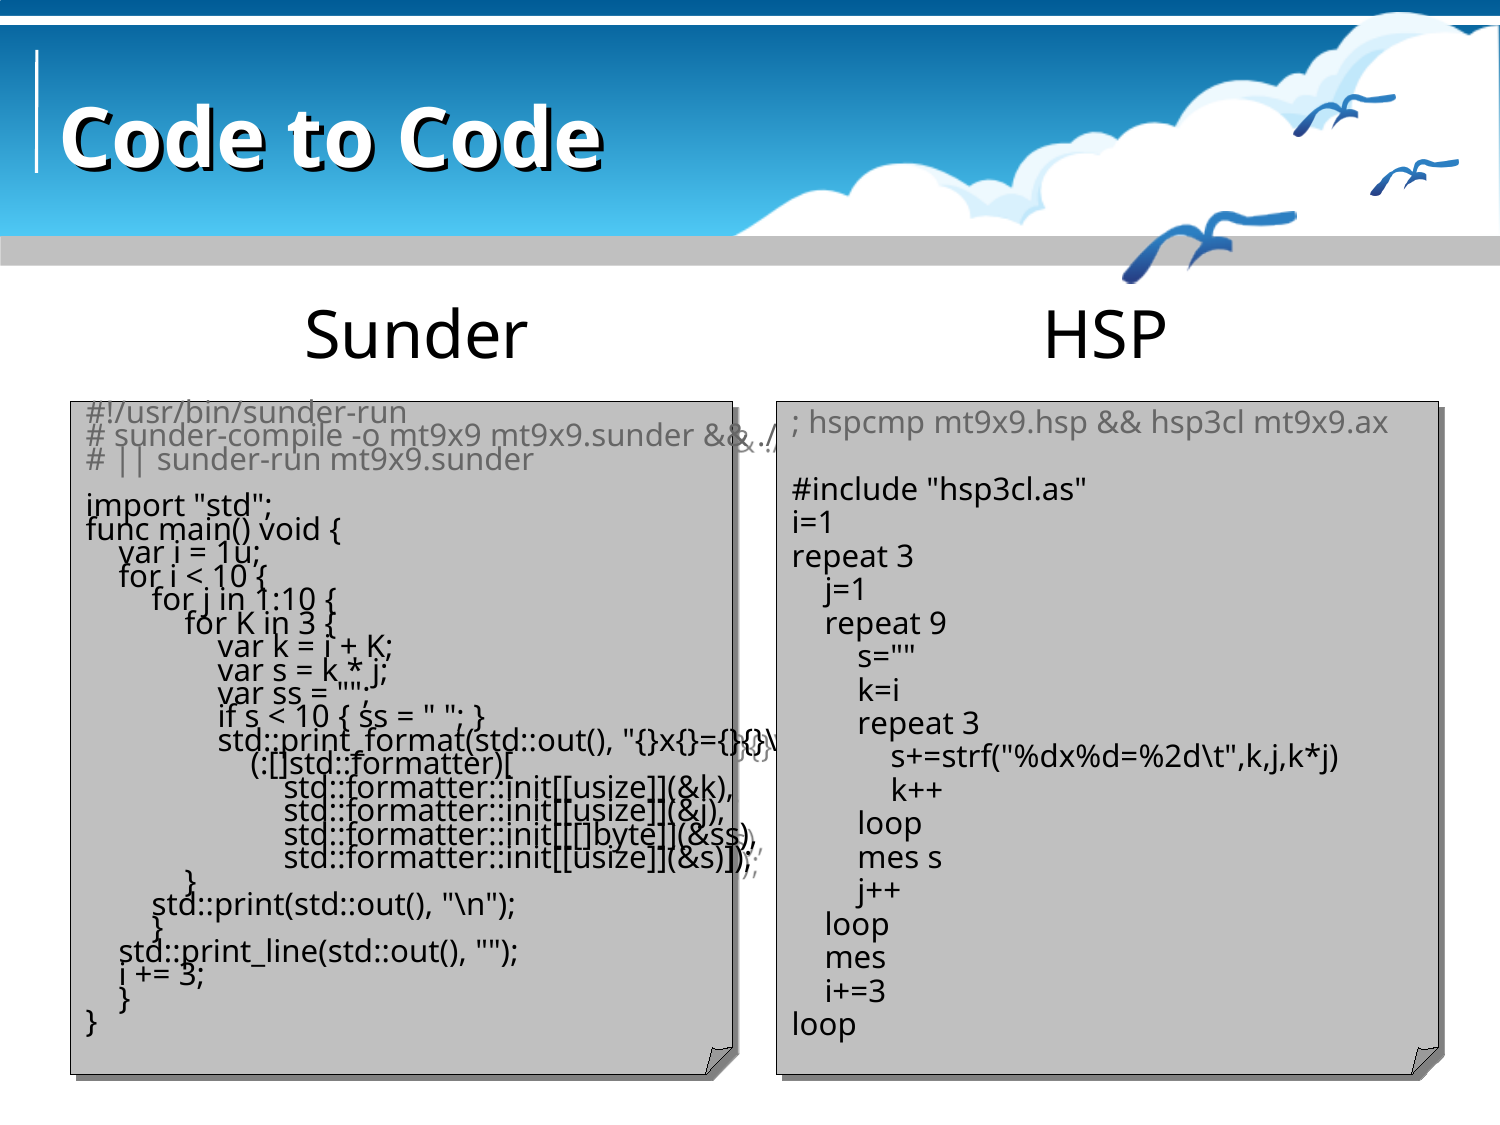

# Code to Code
HSP
Sunder
#!/usr/bin/sunder-run
# sunder-compile -o mt9x9 mt9x9.sunder && ./mt9x9
# || sunder-run mt9x9.sunder
import "std";
func main() void {
 var i = 1u;
 for i < 10 {
 for j in 1:10 {
 for K in 3 {
 var k = i + K;
 var s = k * j;
 var ss = "";
 if s < 10 { ss = " "; }
 std::print_format(std::out(), "{}x{}={}{}\t",
 (:[]std::formatter)[
 std::formatter::init[[usize]](&k),
 std::formatter::init[[usize]](&j),
 std::formatter::init[[[]byte]](&ss),
 std::formatter::init[[usize]](&s)]);
 }
 std::print(std::out(), "\n");
 }
 std::print_line(std::out(), "");
 i += 3;
 }
}
; hspcmp mt9x9.hsp && hsp3cl mt9x9.ax
#include "hsp3cl.as"
i=1
repeat 3
 j=1
 repeat 9
 s=""
 k=i
 repeat 3
 s+=strf("%dx%d=%2d\t",k,j,k*j)
 k++
 loop
 mes s
 j++
 loop
 mes
 i+=3
loop